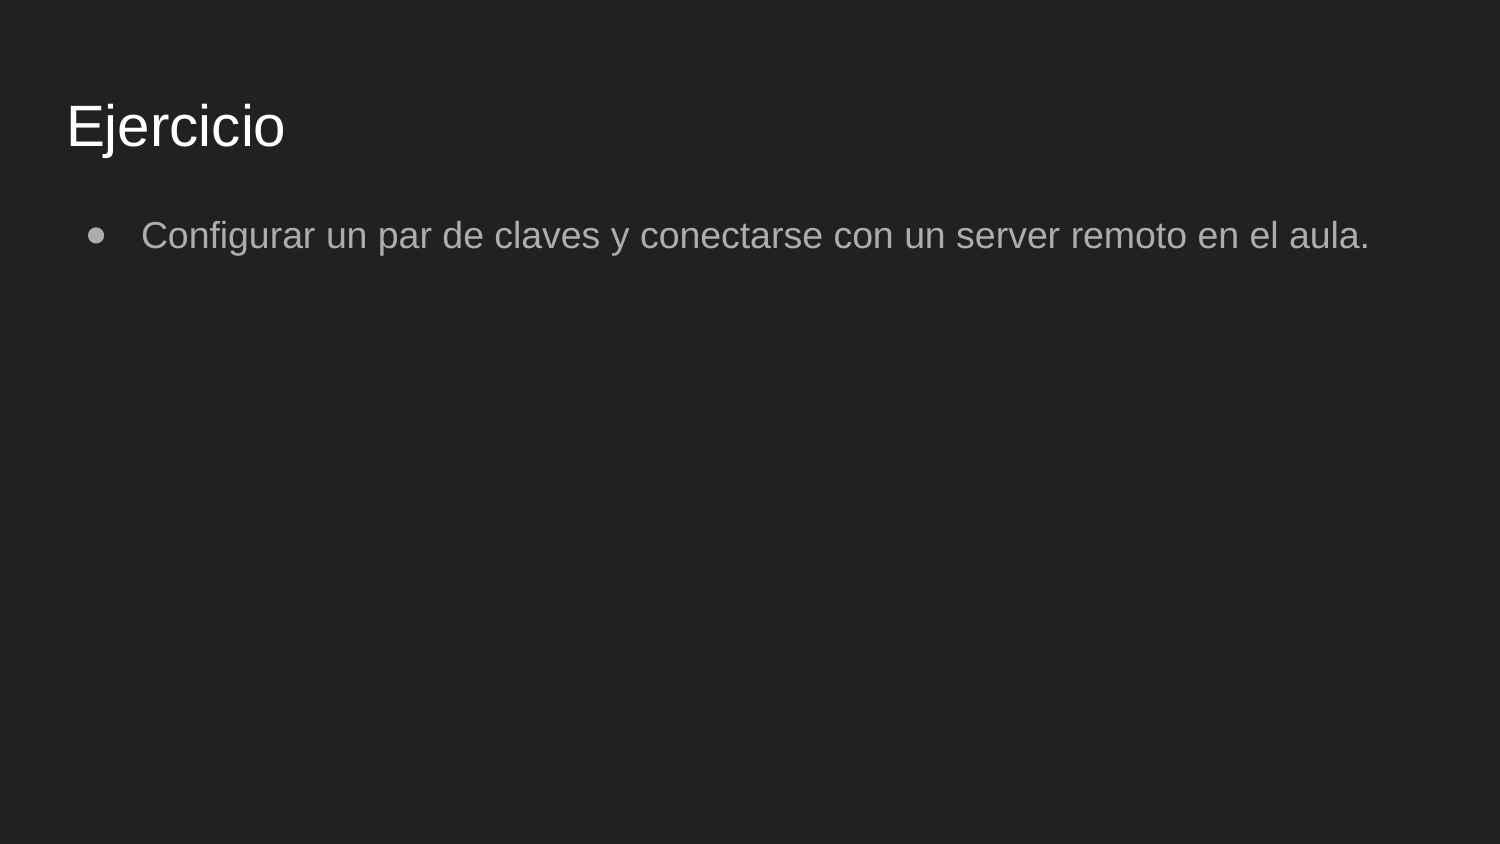

# Ejercicio
Configurar un par de claves y conectarse con un server remoto en el aula.